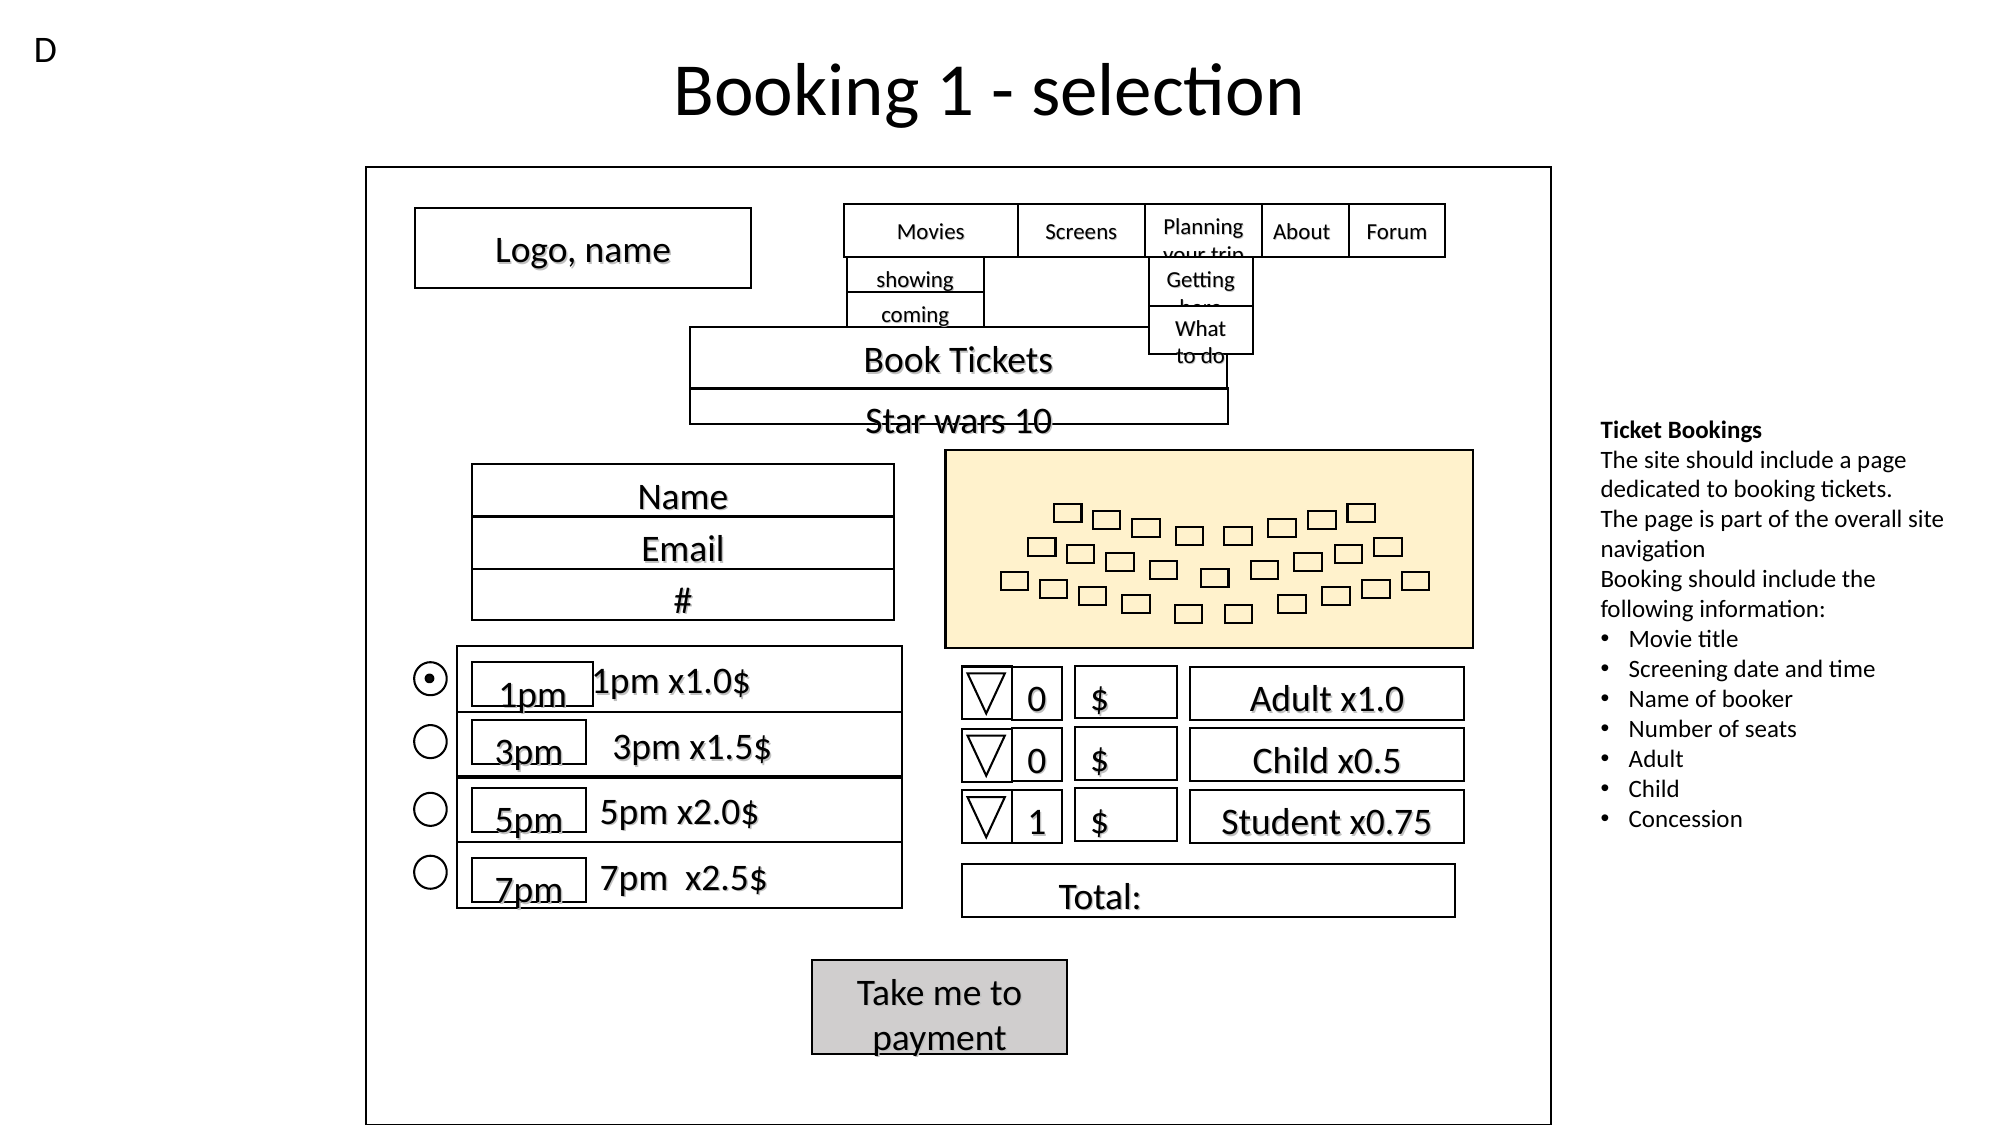

D
Booking 1 - selection
Movies
Screens
Planning your trip
About
Forum
Logo, name
showing
Getting here
coming
What to do
Book Tickets
Star wars 10
Ticket Bookings
The site should include a page dedicated to booking tickets.
The page is part of the overall site navigation
Booking should include the following information:
Movie title
Screening date and time
Name of booker
Number of seats
Adult
Child
Concession
Name
Email
#
1pm x1.0$
1pm
$
0
Adult x1.0
 3pm x1.5$
3pm
$
0
Child x0.5
5pm x2.0$
5pm
$
1
Student x0.75
 7pm x2.5$
7pm
Total:
Take me to payment